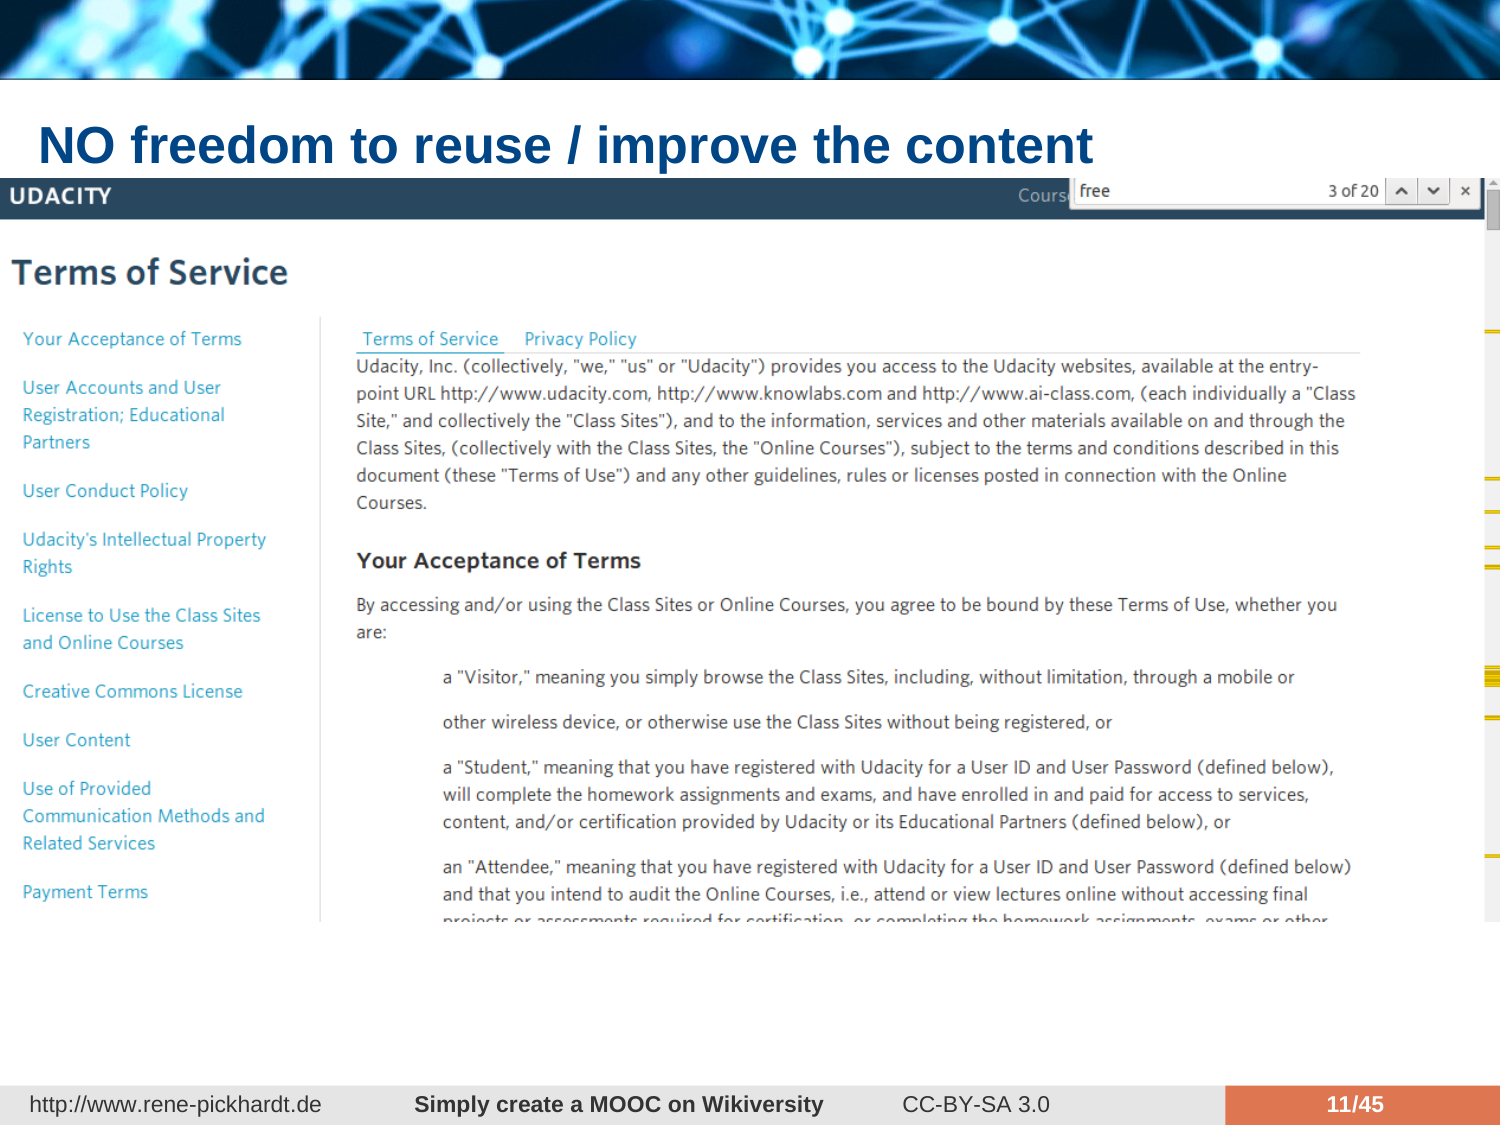

# NO freedom to reuse / improve the content